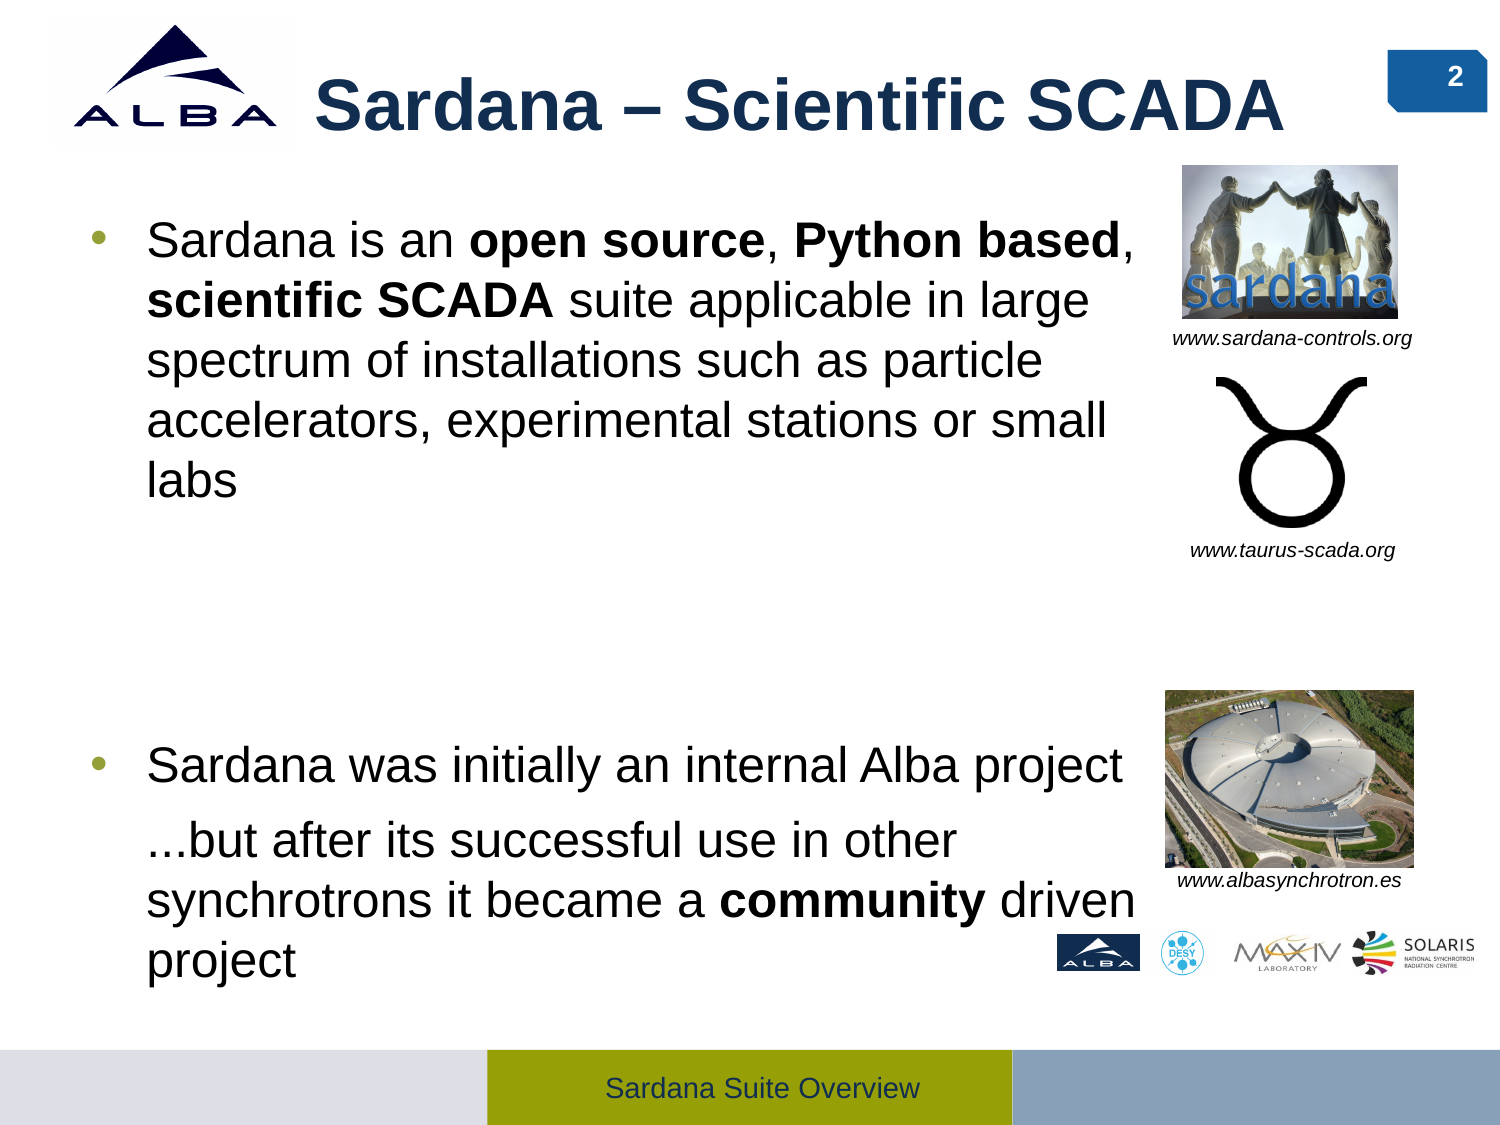

# Sardana – Scientific SCADA
Sardana is an open source, Python based, scientific SCADA suite applicable in large spectrum of installations such as particle accelerators, experimental stations or small labs
Sardana was initially an internal Alba project
...but after its successful use in other synchrotrons it became a community driven project
www.sardana-controls.org
www.taurus-scada.org
www.albasynchrotron.es